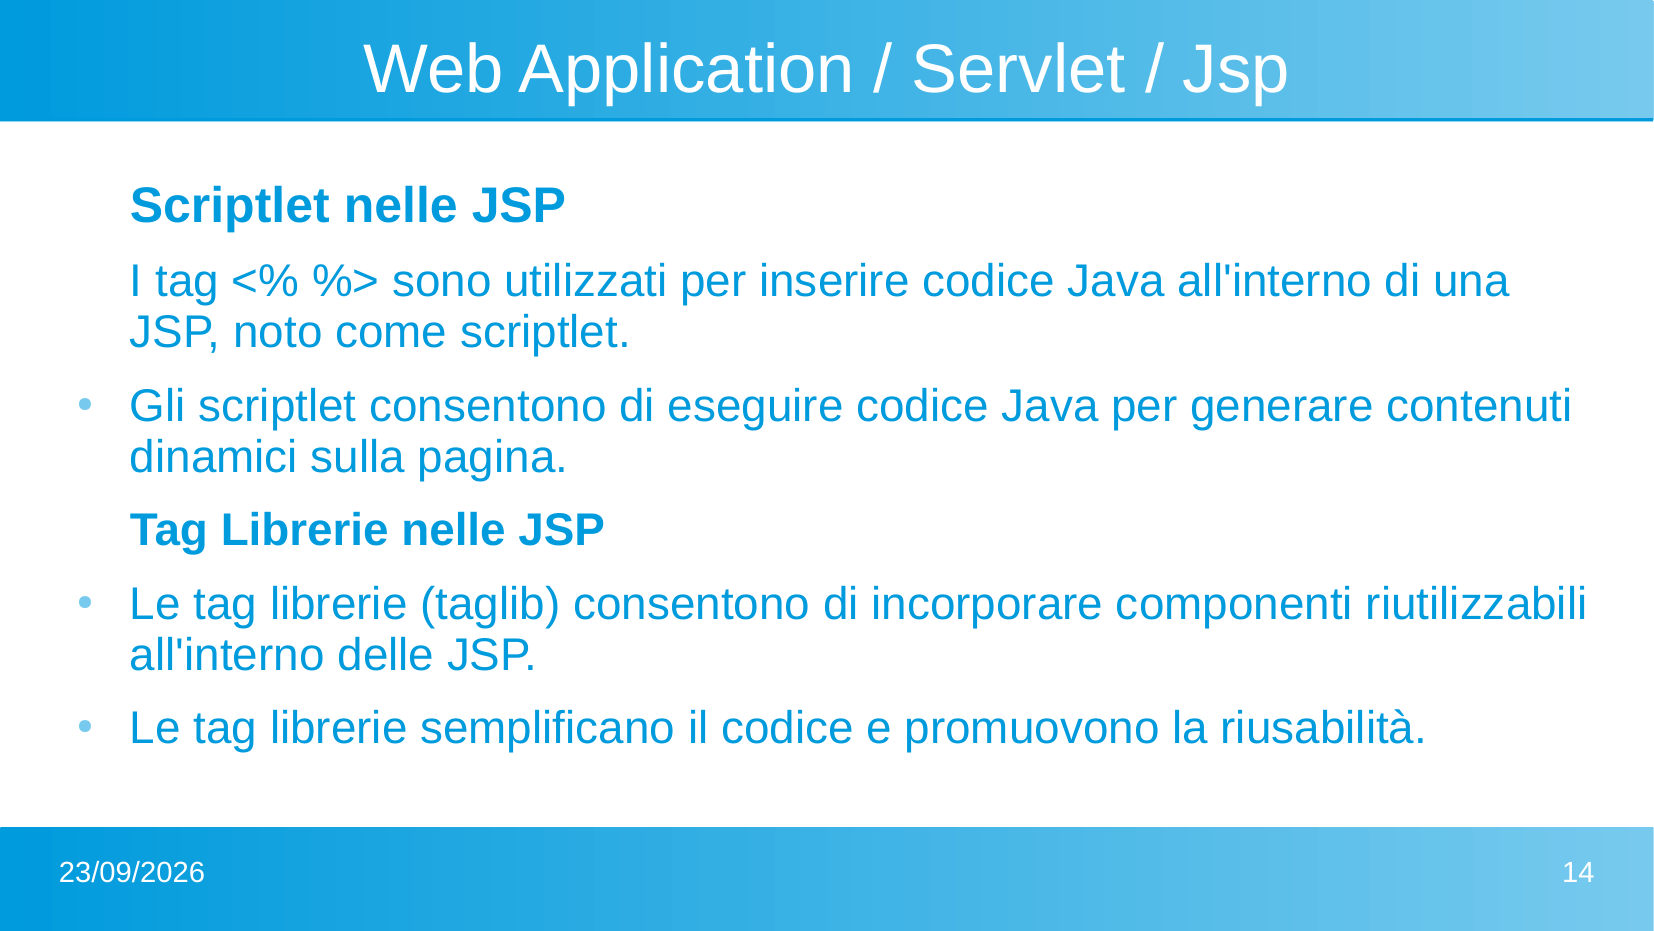

# Web Application / Servlet / Jsp
Scriptlet nelle JSP
I tag <% %> sono utilizzati per inserire codice Java all'interno di una JSP, noto come scriptlet.
Gli scriptlet consentono di eseguire codice Java per generare contenuti dinamici sulla pagina.
Tag Librerie nelle JSP
Le tag librerie (taglib) consentono di incorporare componenti riutilizzabili all'interno delle JSP.
Le tag librerie semplificano il codice e promuovono la riusabilità.
14